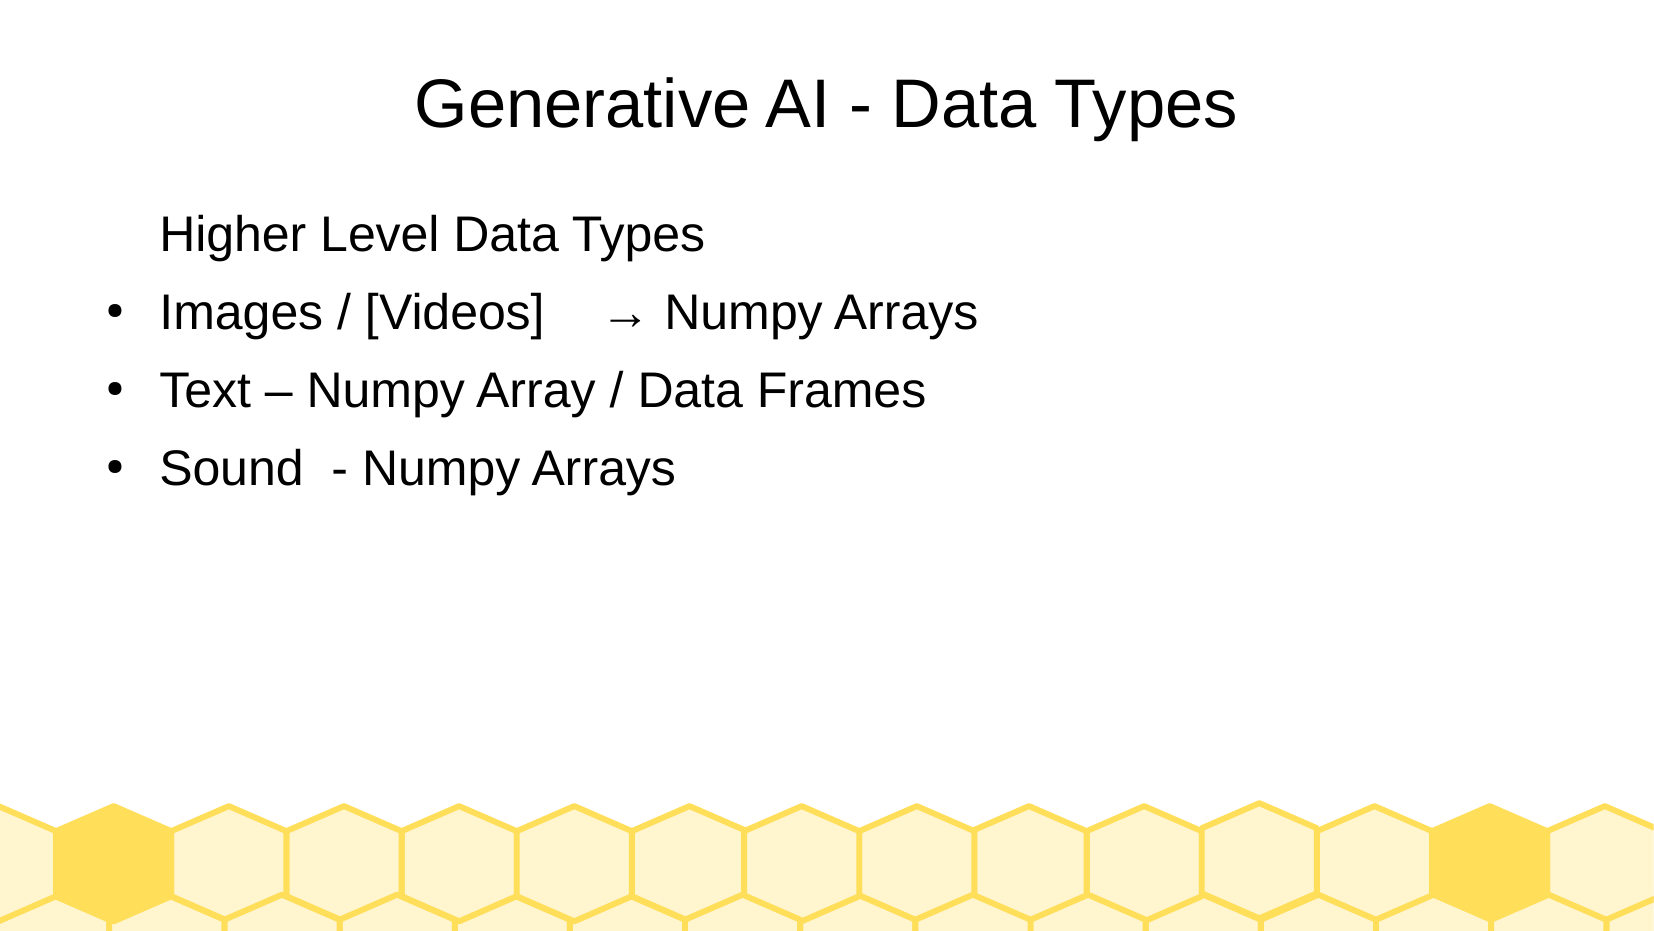

# Generative AI - Data Types
Higher Level Data Types
Images / [Videos] → Numpy Arrays
Text – Numpy Array / Data Frames
Sound - Numpy Arrays